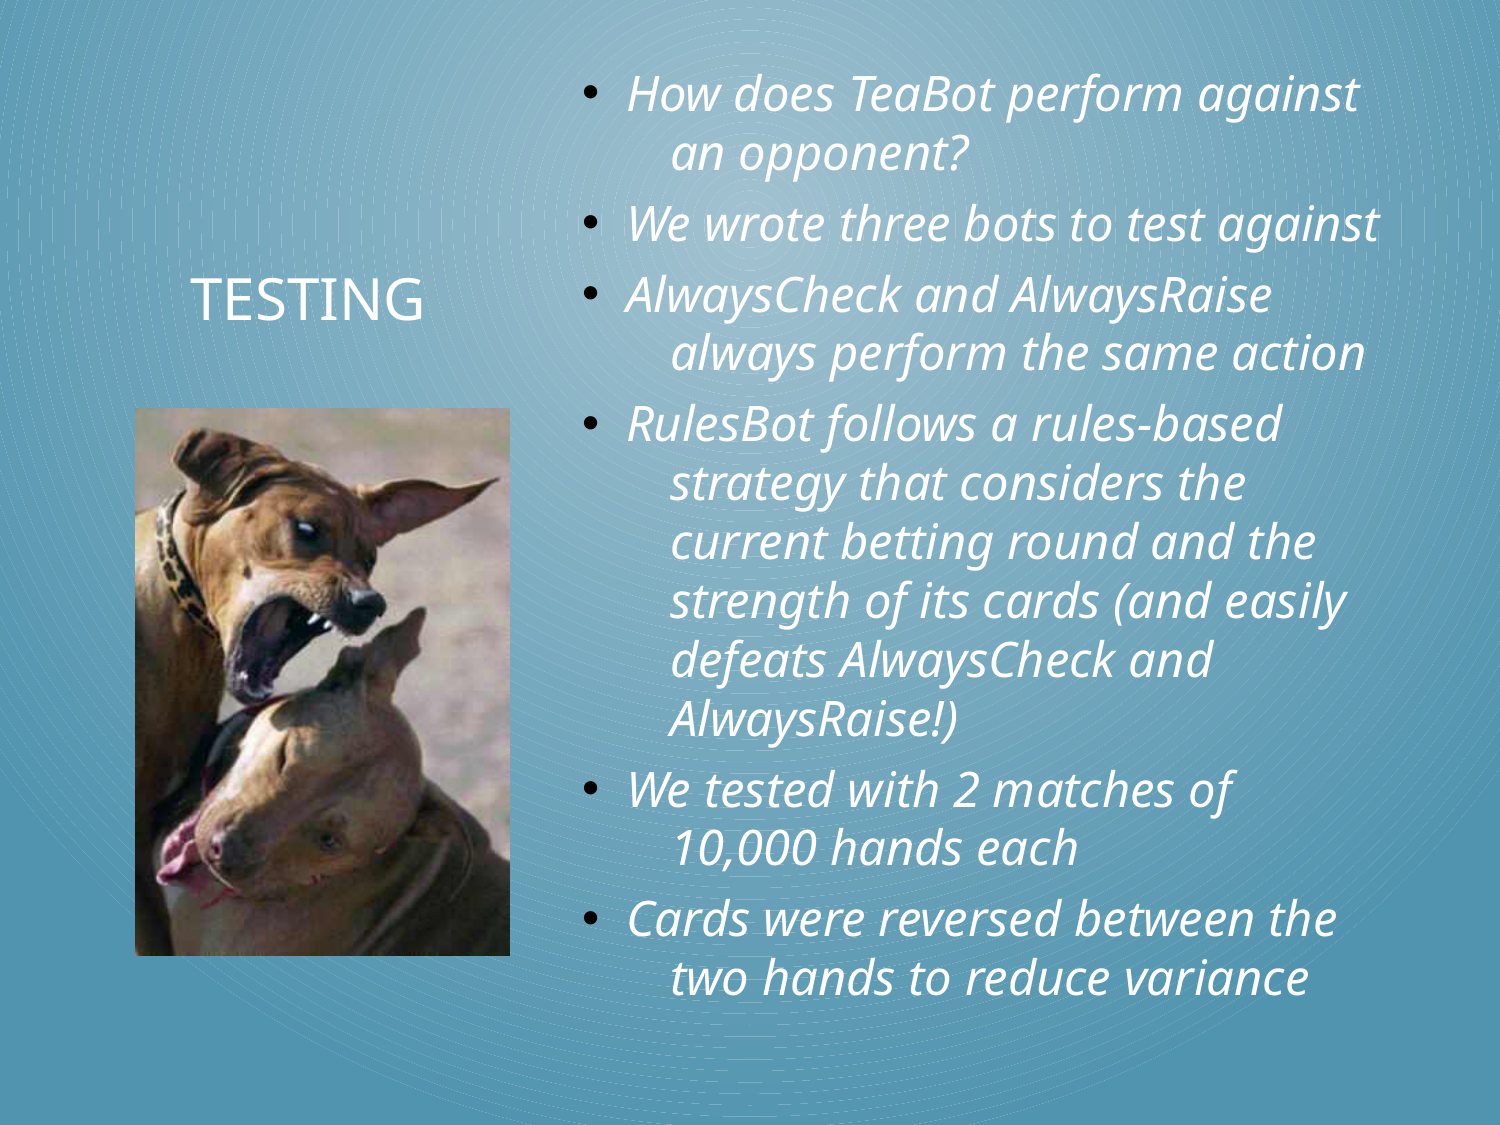

# How does TeaBot perform against an opponent?
We wrote three bots to test against
AlwaysCheck and AlwaysRaise always perform the same action
RulesBot follows a rules-based strategy that considers the current betting round and the strength of its cards (and easily defeats AlwaysCheck and AlwaysRaise!)
We tested with 2 matches of 10,000 hands each
Cards were reversed between the two hands to reduce variance
Testing